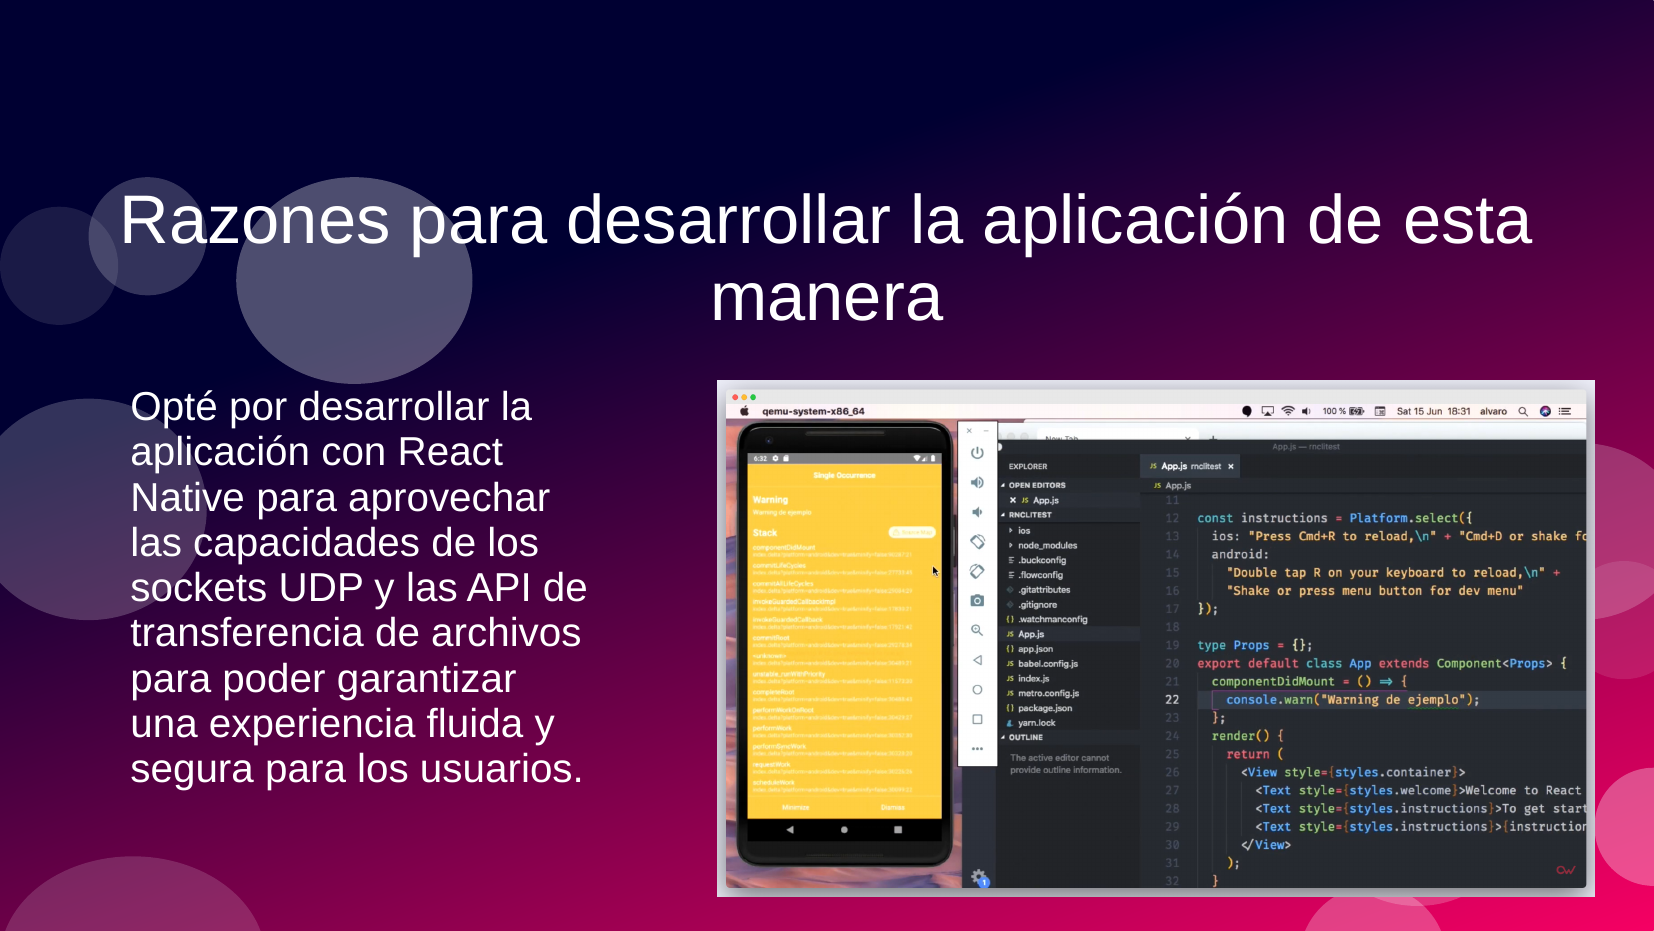

# Razones para desarrollar la aplicación de esta manera
Opté por desarrollar la aplicación con React Native para aprovechar las capacidades de los sockets UDP y las API de transferencia de archivos para poder garantizar una experiencia fluida y segura para los usuarios.